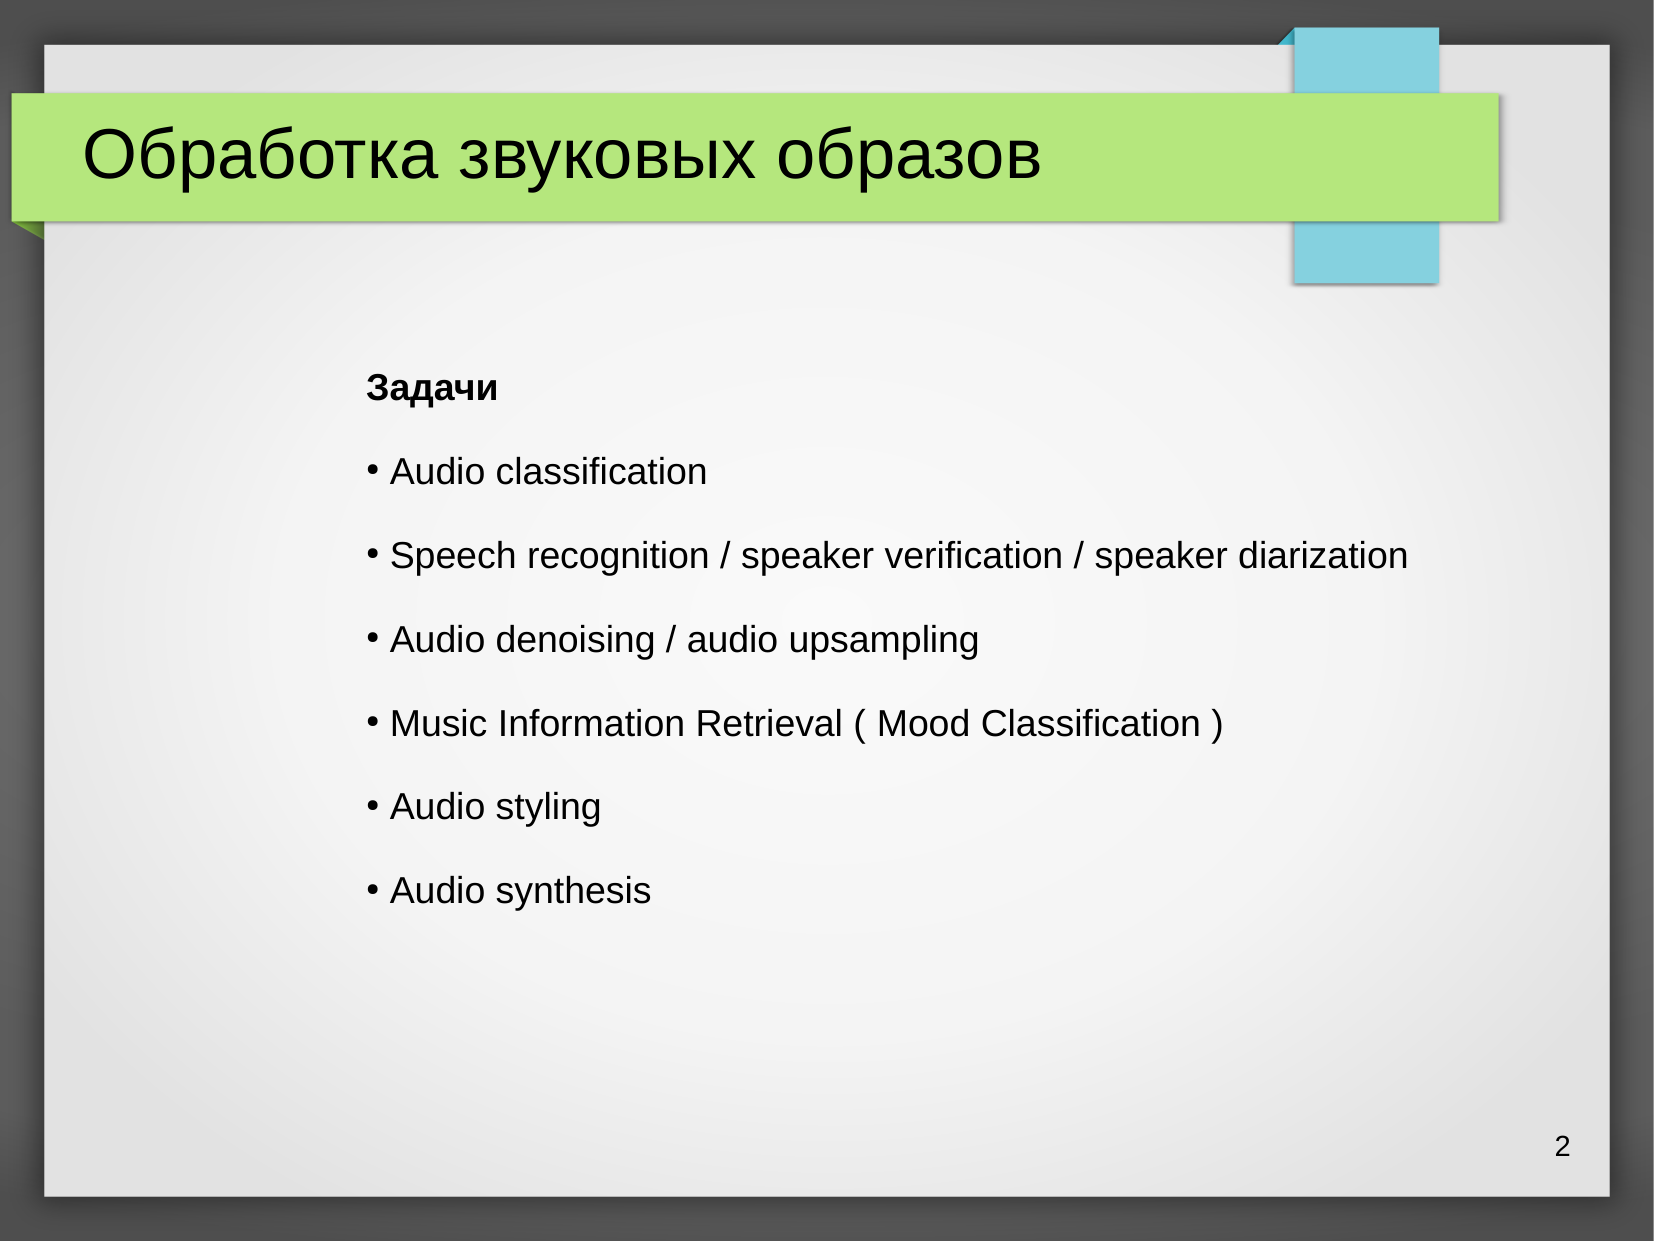

# Обработка звуковых образов
Задачи
 Audio classification
 Speech recognition / speaker verification / speaker diarization
 Audio denoising / audio upsampling
 Music Information Retrieval ( Mood Classification )
 Audio styling
 Audio synthesis
2